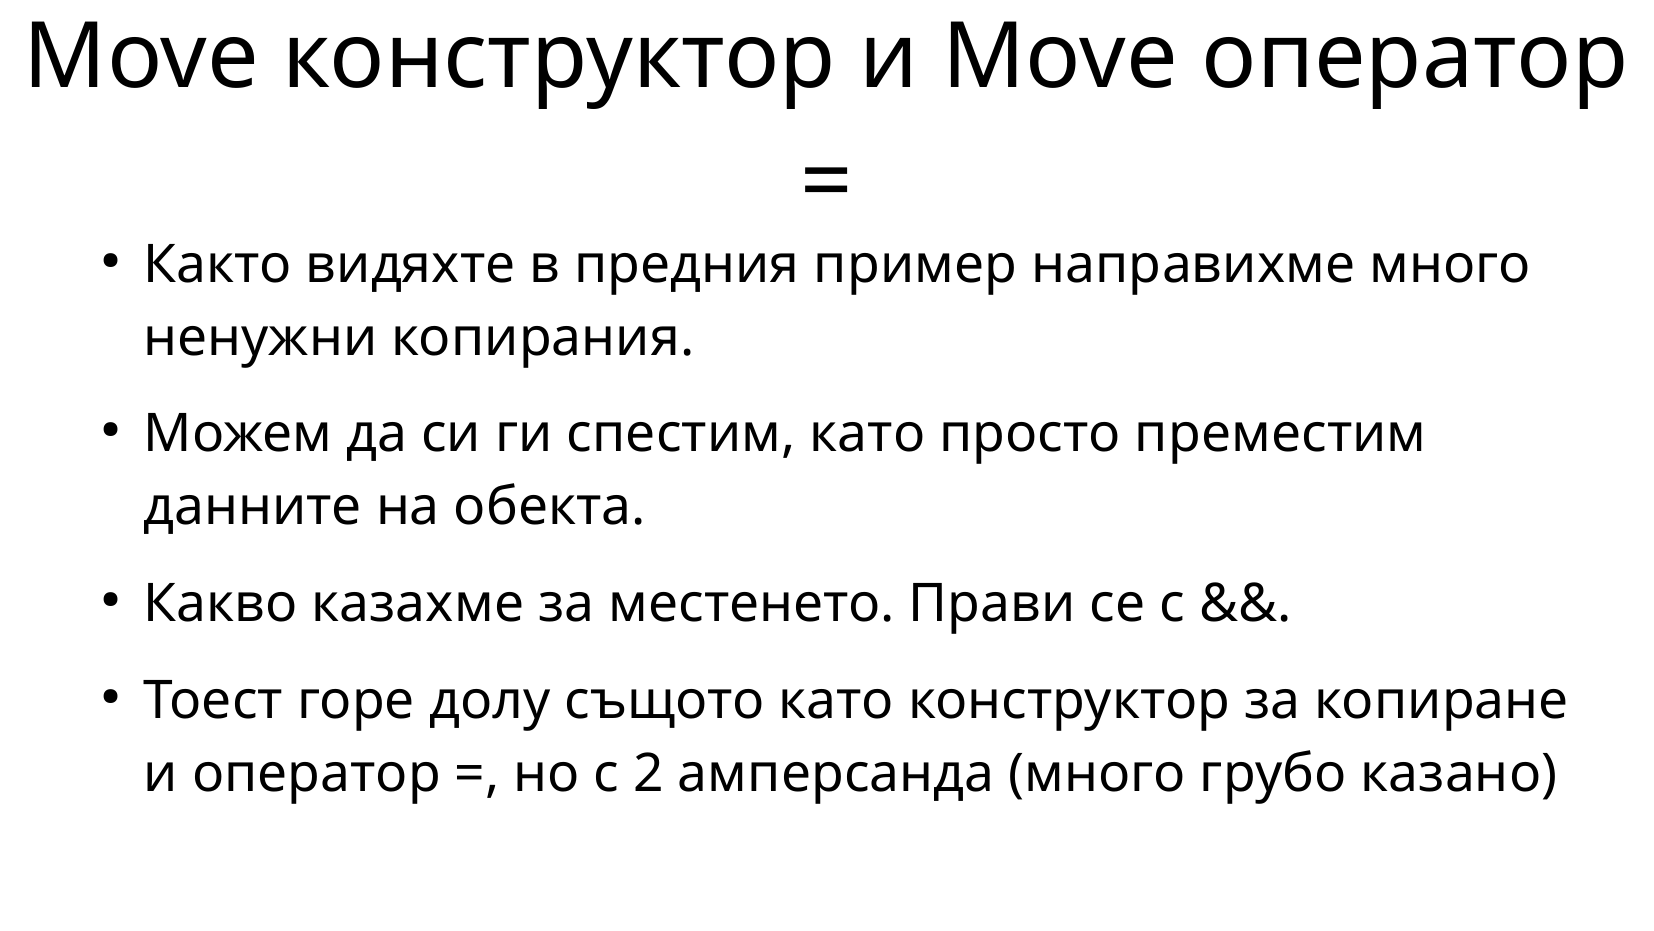

# Move конструктор и Move оператор =
Както видяхте в предния пример направихме много ненужни копирания.
Можем да си ги спестим, като просто преместим данните на обекта.
Какво казахме за местенето. Прави се с &&.
Тоест горе долу същото като конструктор за копиране и оператор =, но с 2 амперсанда (много грубо казано)